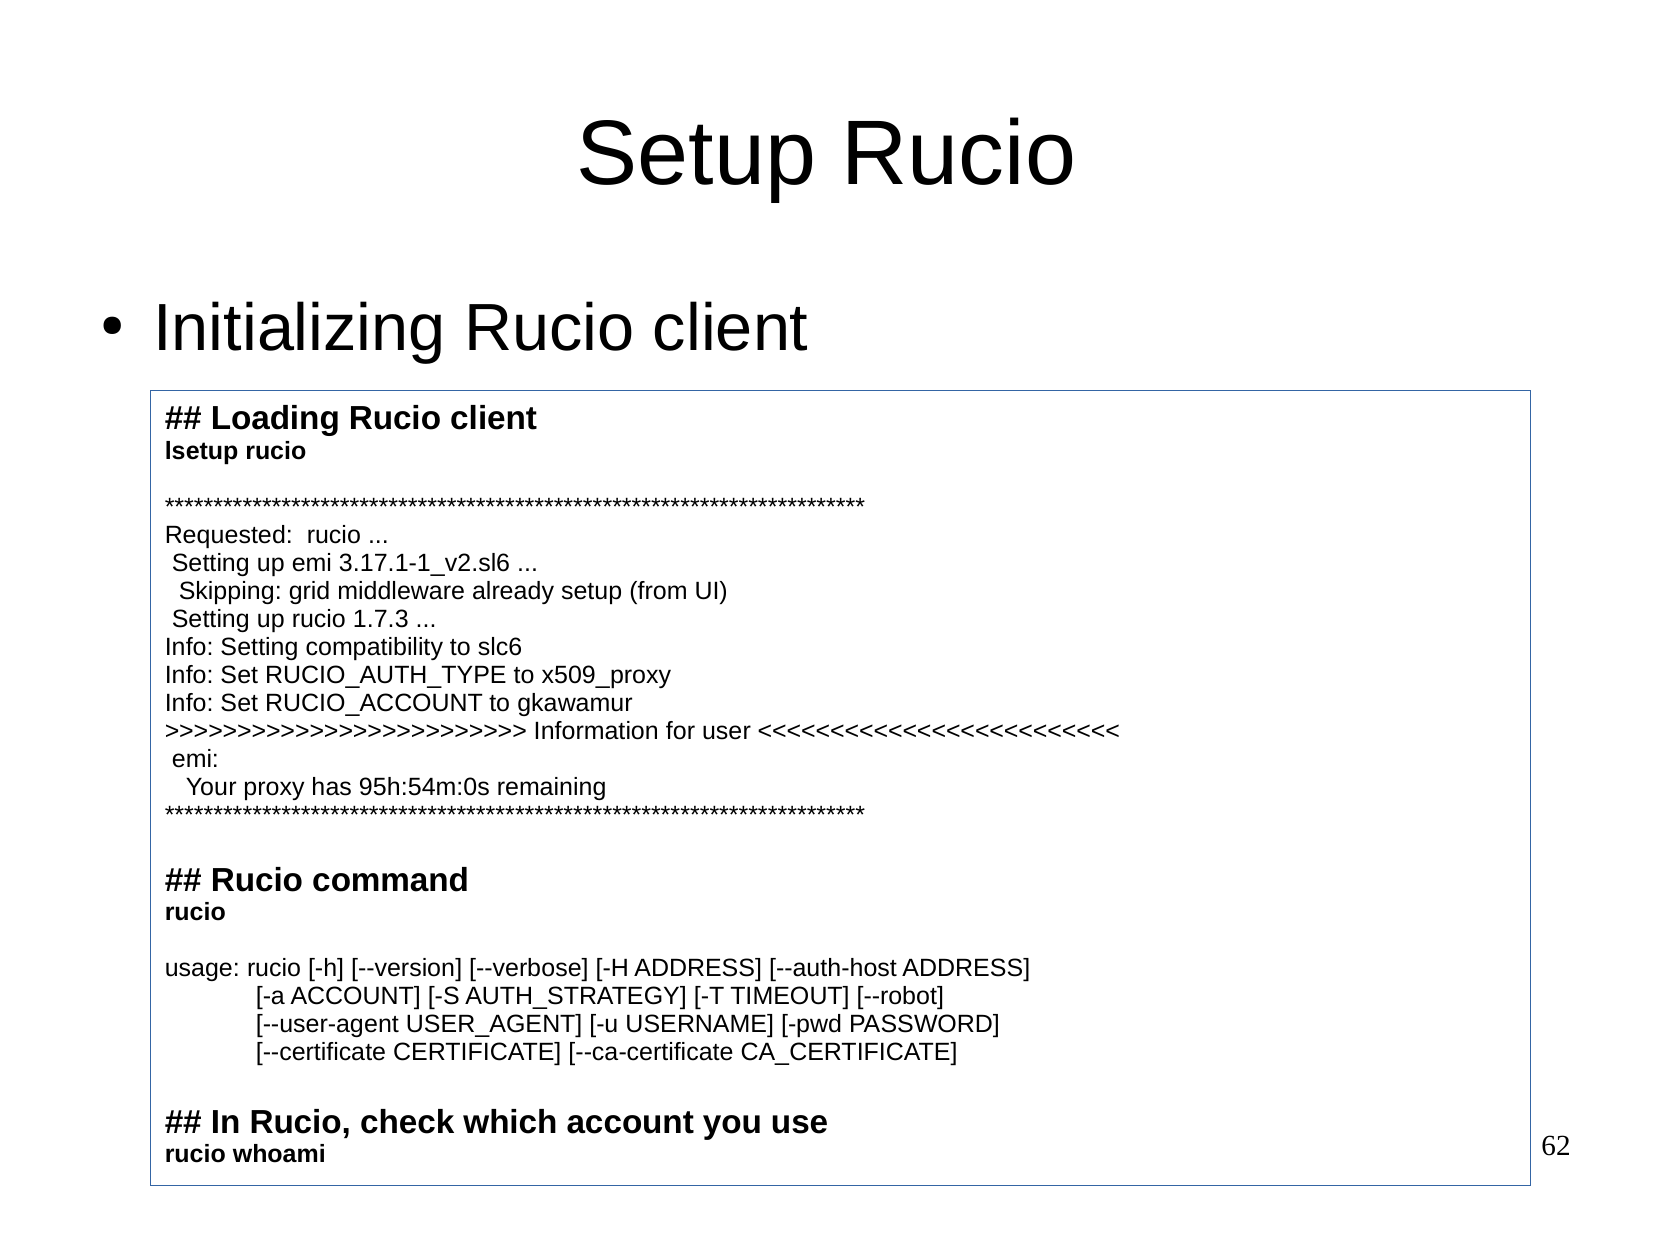

# Setup Rucio
Initializing Rucio client
## Loading Rucio client
lsetup rucio
************************************************************************
Requested: rucio ...
 Setting up emi 3.17.1-1_v2.sl6 ...
 Skipping: grid middleware already setup (from UI)
 Setting up rucio 1.7.3 ...
Info: Setting compatibility to slc6
Info: Set RUCIO_AUTH_TYPE to x509_proxy
Info: Set RUCIO_ACCOUNT to gkawamur
>>>>>>>>>>>>>>>>>>>>>>>>> Information for user <<<<<<<<<<<<<<<<<<<<<<<<<
 emi:
 Your proxy has 95h:54m:0s remaining
************************************************************************
## Rucio command
rucio
usage: rucio [-h] [--version] [--verbose] [-H ADDRESS] [--auth-host ADDRESS]
 [-a ACCOUNT] [-S AUTH_STRATEGY] [-T TIMEOUT] [--robot]
 [--user-agent USER_AGENT] [-u USERNAME] [-pwd PASSWORD]
 [--certificate CERTIFICATE] [--ca-certificate CA_CERTIFICATE]
## In Rucio, check which account you use
rucio whoami
62